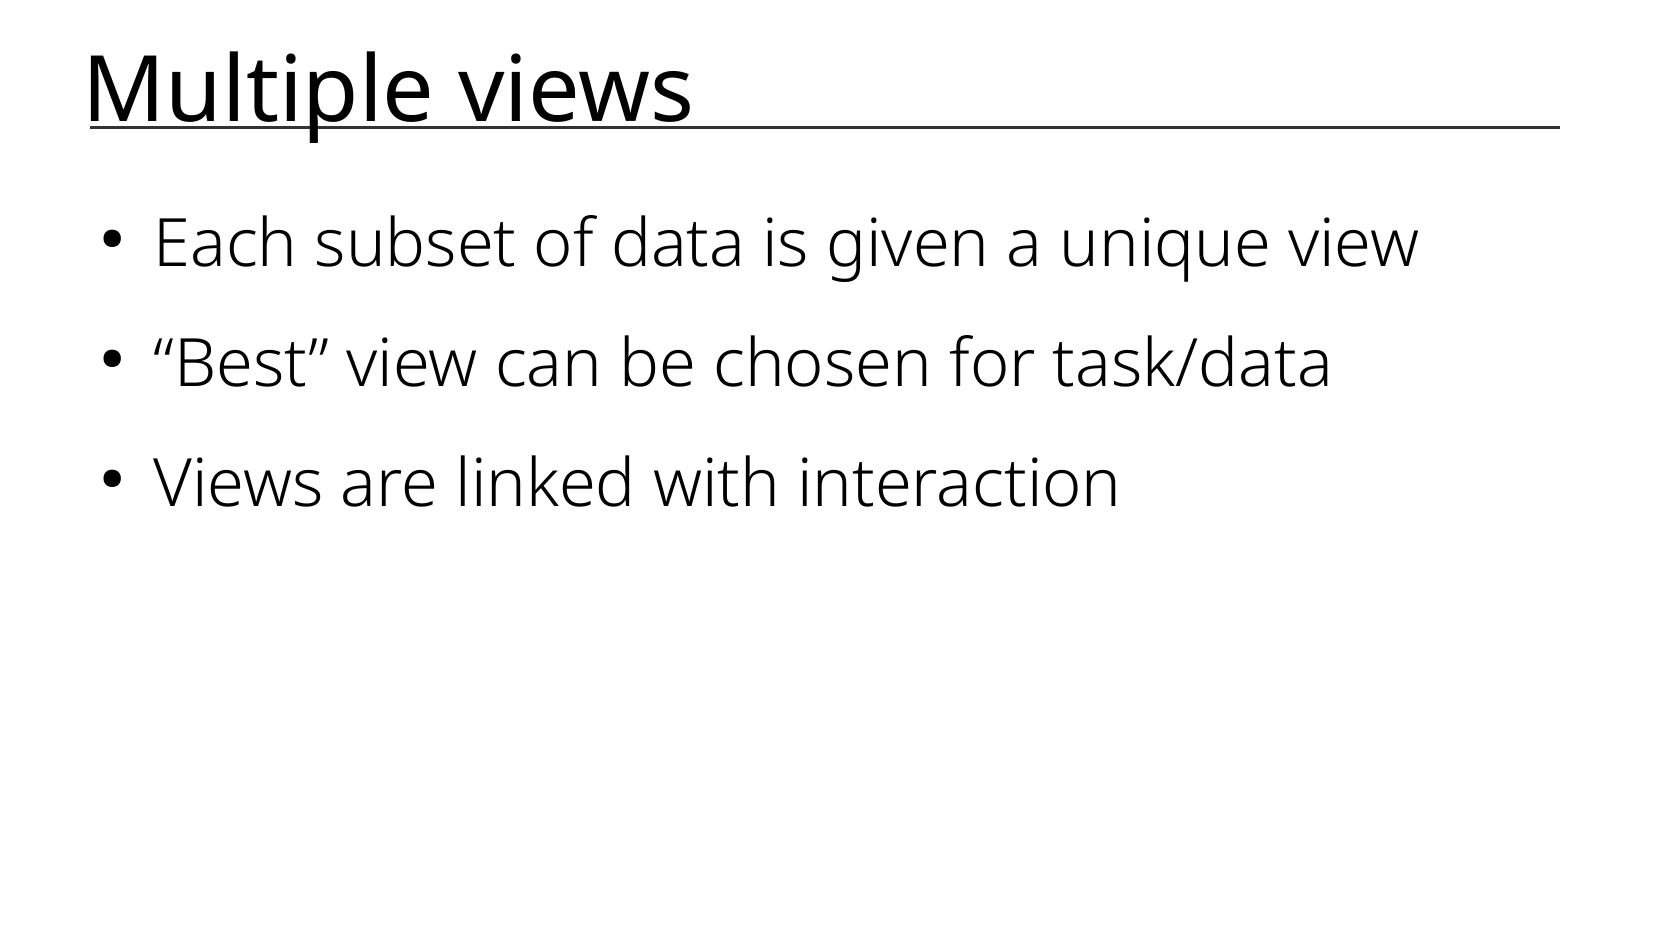

# Multiple views
Each subset of data is given a unique view
“Best” view can be chosen for task/data
Views are linked with interaction